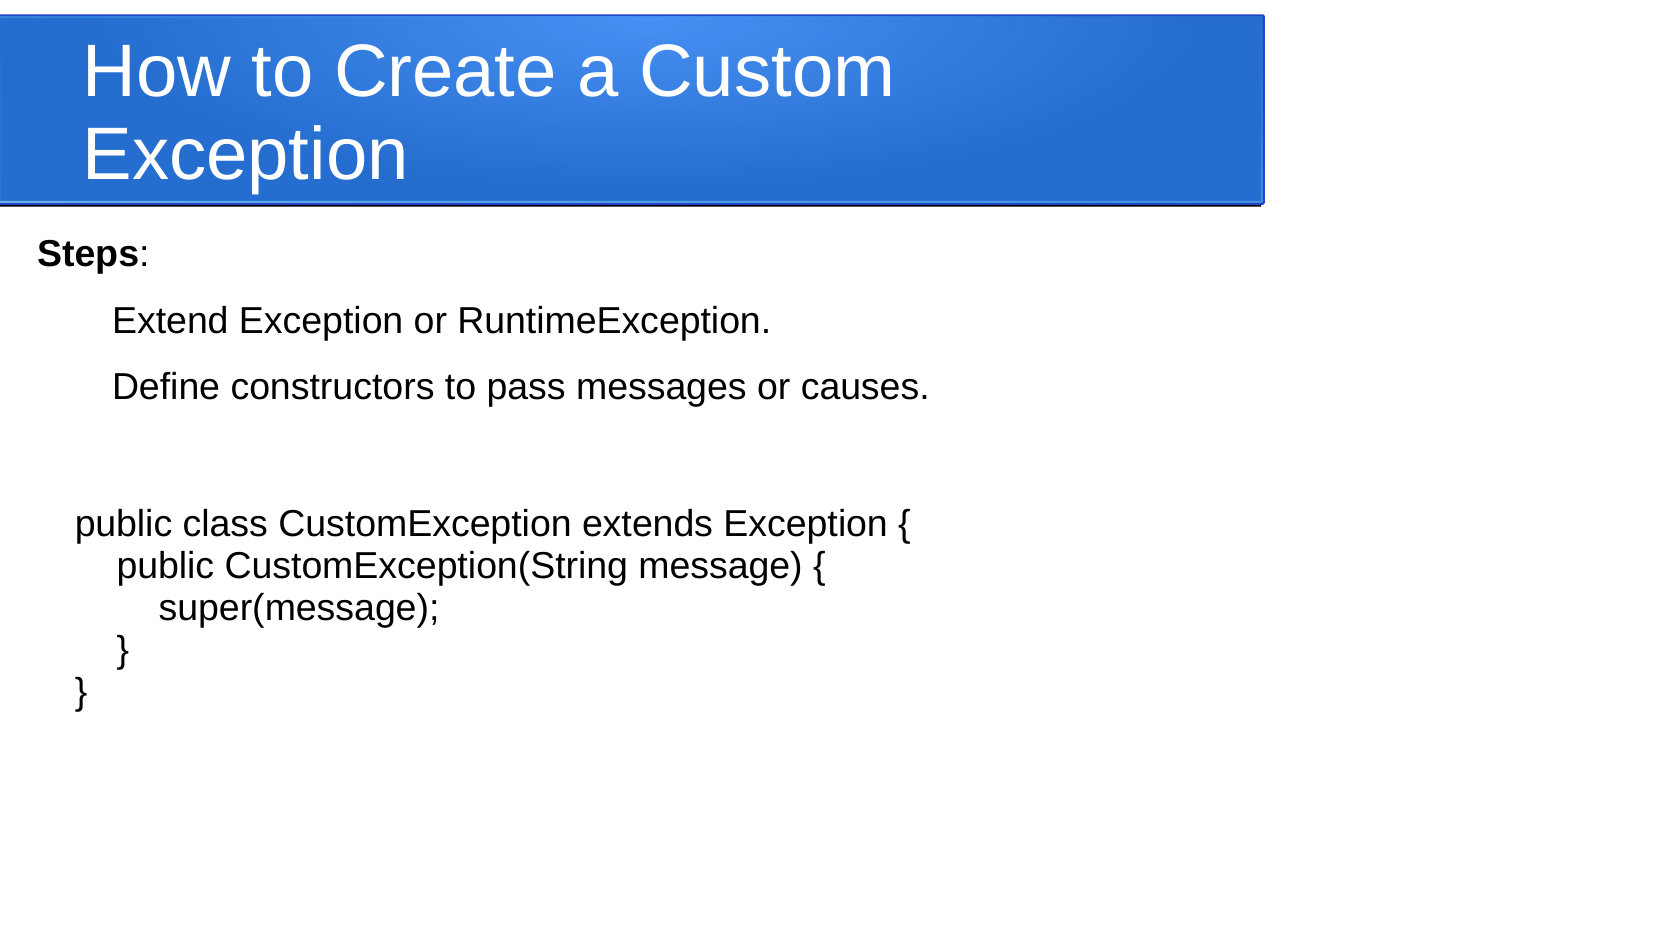

# How to Create a Custom Exception
Steps:
	Extend Exception or RuntimeException.
	Define constructors to pass messages or causes.
public class CustomException extends Exception {
 public CustomException(String message) {
 super(message);
 }
}